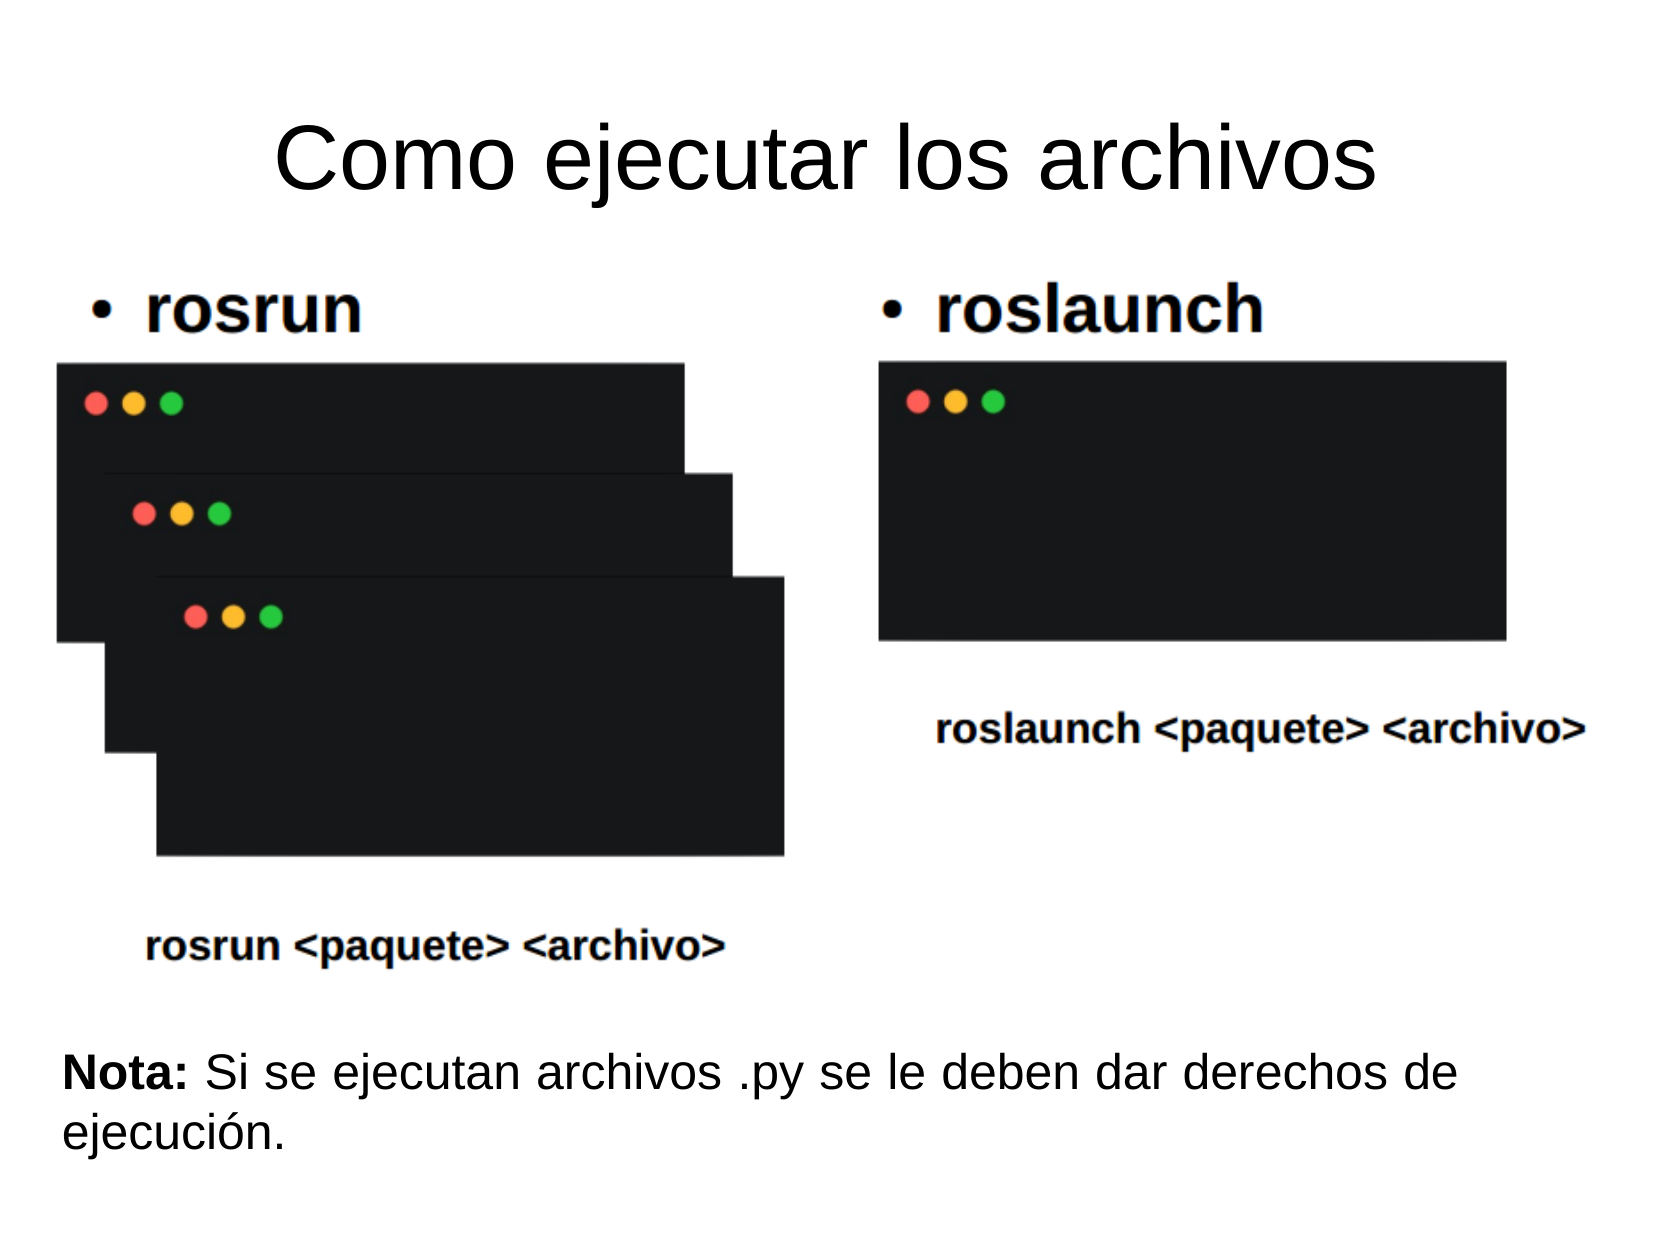

# Como ejecutar los archivos
Nota: Si se ejecutan archivos .py se le deben dar derechos de ejecución.